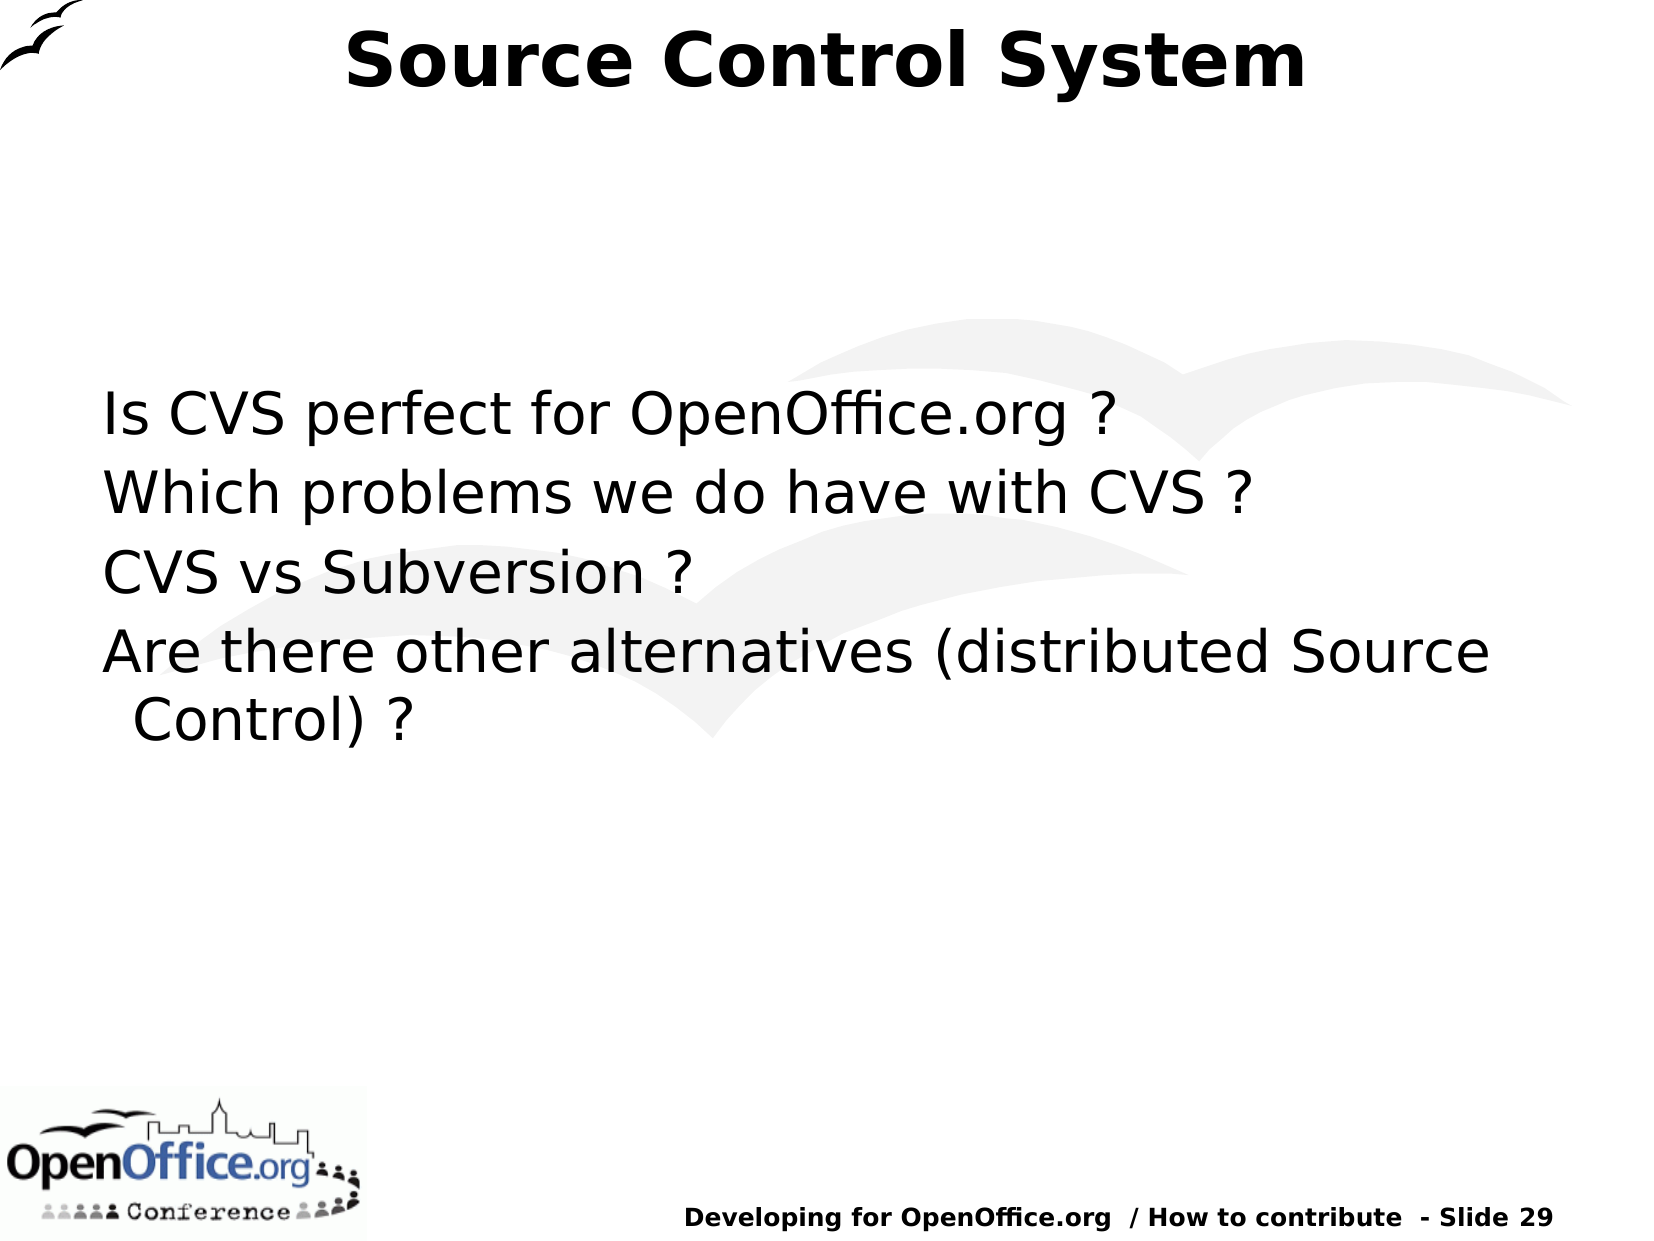

# Source Control System
Is CVS perfect for OpenOffice.org ?
Which problems we do have with CVS ?
CVS vs Subversion ?
Are there other alternatives (distributed Source Control) ?